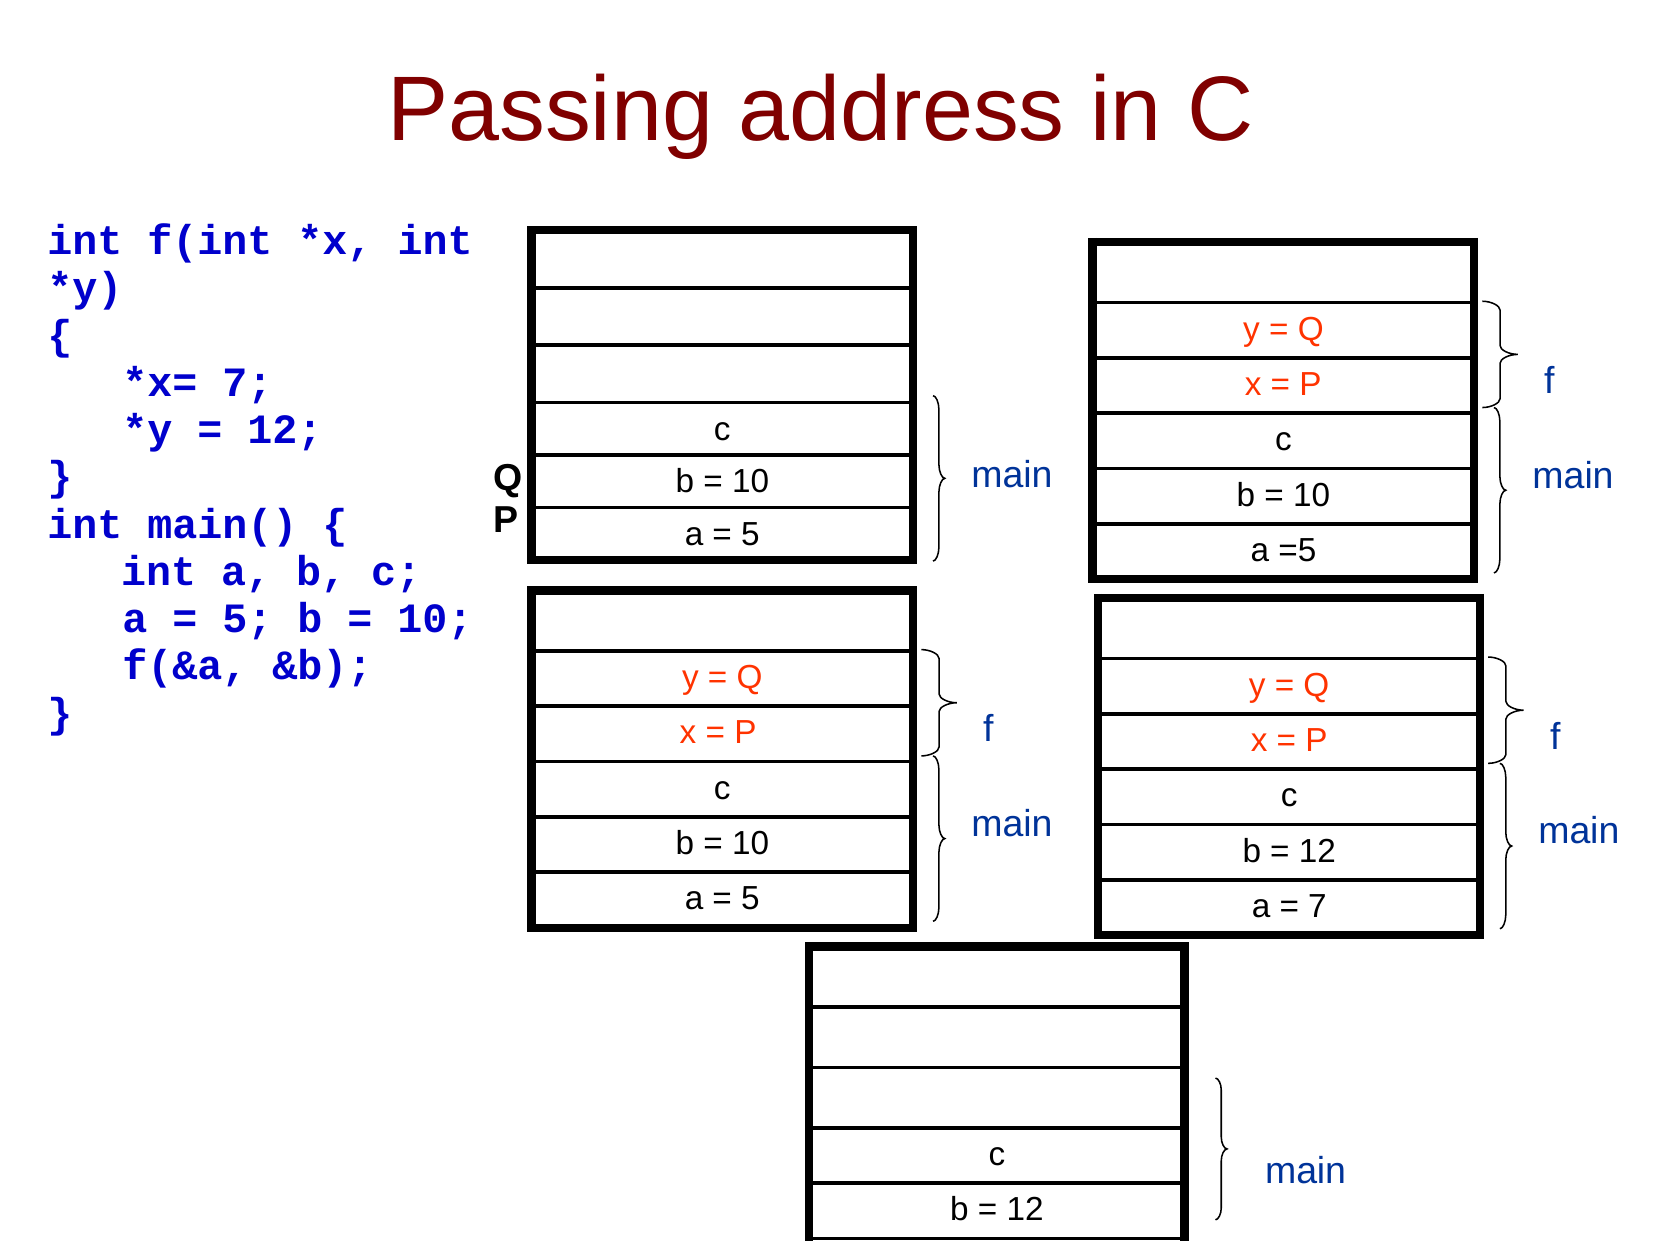

# Passing address in C
int f(int *x, int *y)
{
 *x= 7;
 *y = 12;
}
int main() {
	int a, b, c;
 a = 5; b = 10;
 f(&a, &b);
}
| |
| --- |
| |
| |
| c |
| b = 10 |
| a = 5 |
main
| |
| --- |
| y = Q |
| x = P |
| c |
| b = 10 |
| a =5 |
f
main
Q
P
| |
| --- |
| y = Q |
| x = P |
| c |
| b = 10 |
| a = 5 |
f
main
| |
| --- |
| y = Q |
| x = P |
| c |
| b = 12 |
| a = 7 |
f
main
| |
| --- |
| |
| |
| c |
| b = 12 |
| a = 7 |
main